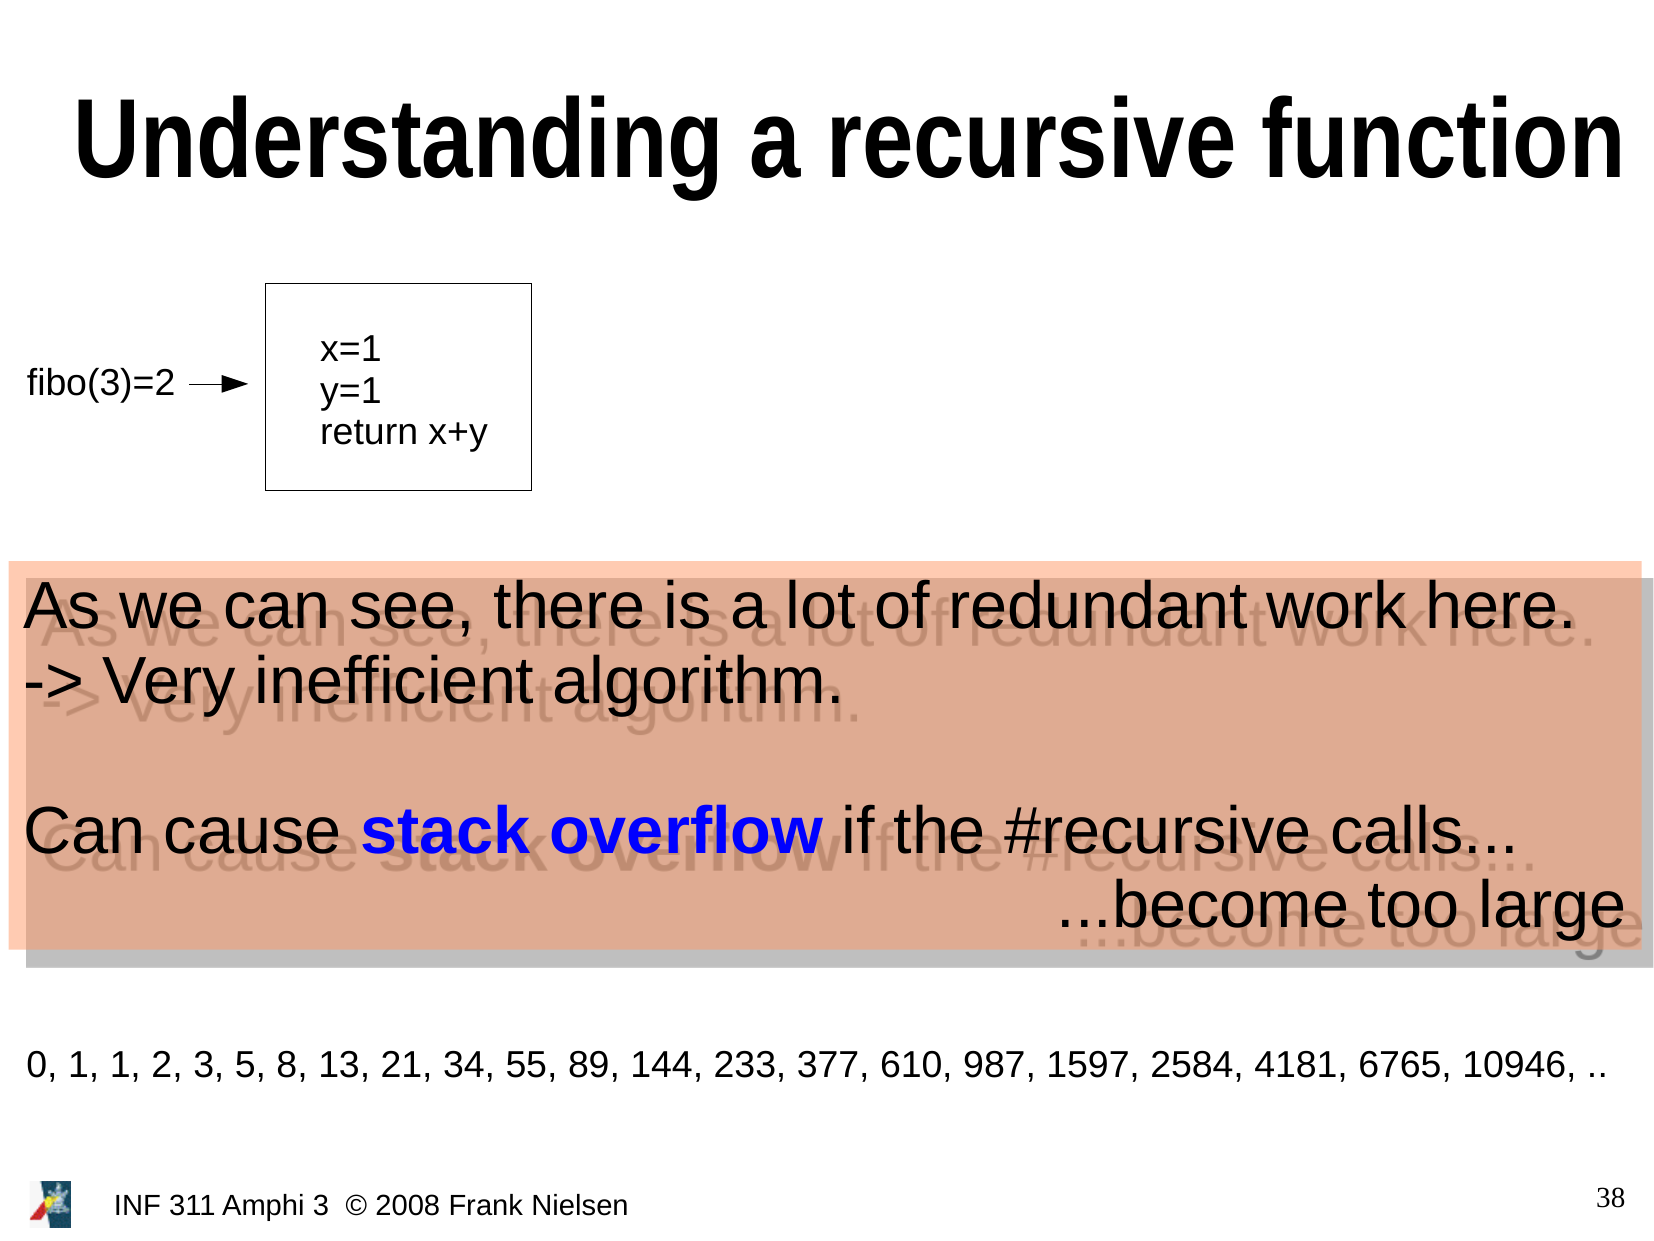

Understanding a recursive function
x=1
y=1
return x+y
fibo(3)=2
As we can see, there is a lot of redundant work here.
-> Very inefficient algorithm.
Can cause stack overflow if the #recursive calls...
														...become too large
0, 1, 1, 2, 3, 5, 8, 13, 21, 34, 55, 89, 144, 233, 377, 610, 987, 1597, 2584, 4181, 6765, 10946, ..